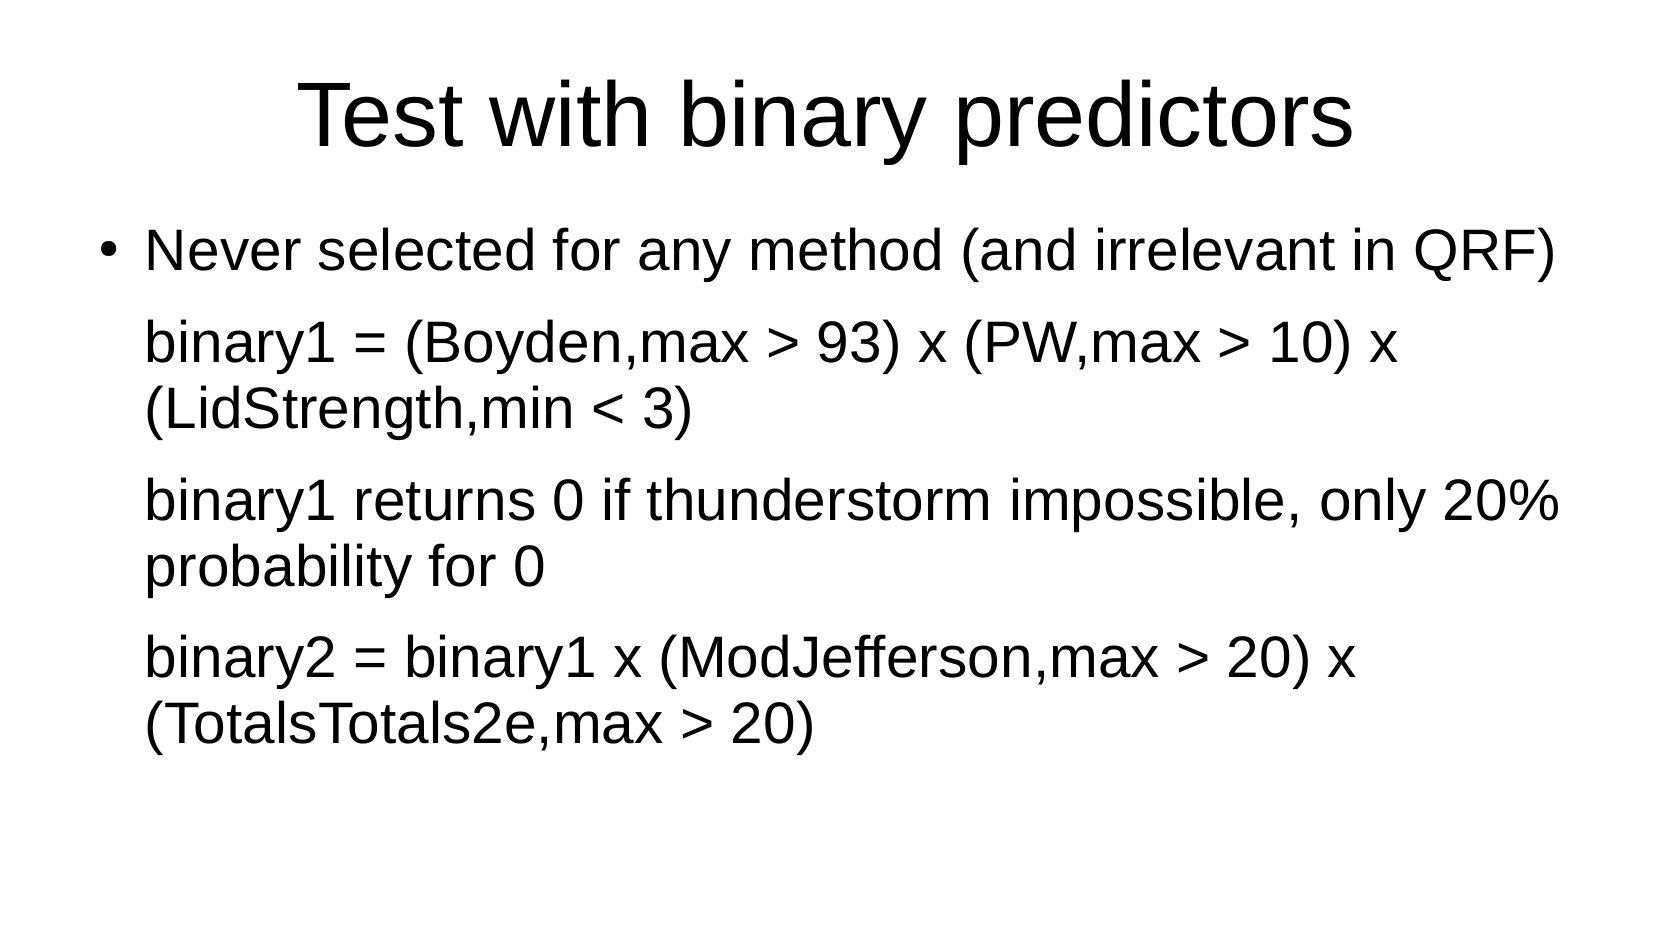

# Test with binary predictors
Never selected for any method (and irrelevant in QRF)
binary1 = (Boyden,max > 93) x (PW,max > 10) x (LidStrength,min < 3)
binary1 returns 0 if thunderstorm impossible, only 20% probability for 0
binary2 = binary1 x (ModJefferson,max > 20) x (TotalsTotals2e,max > 20)